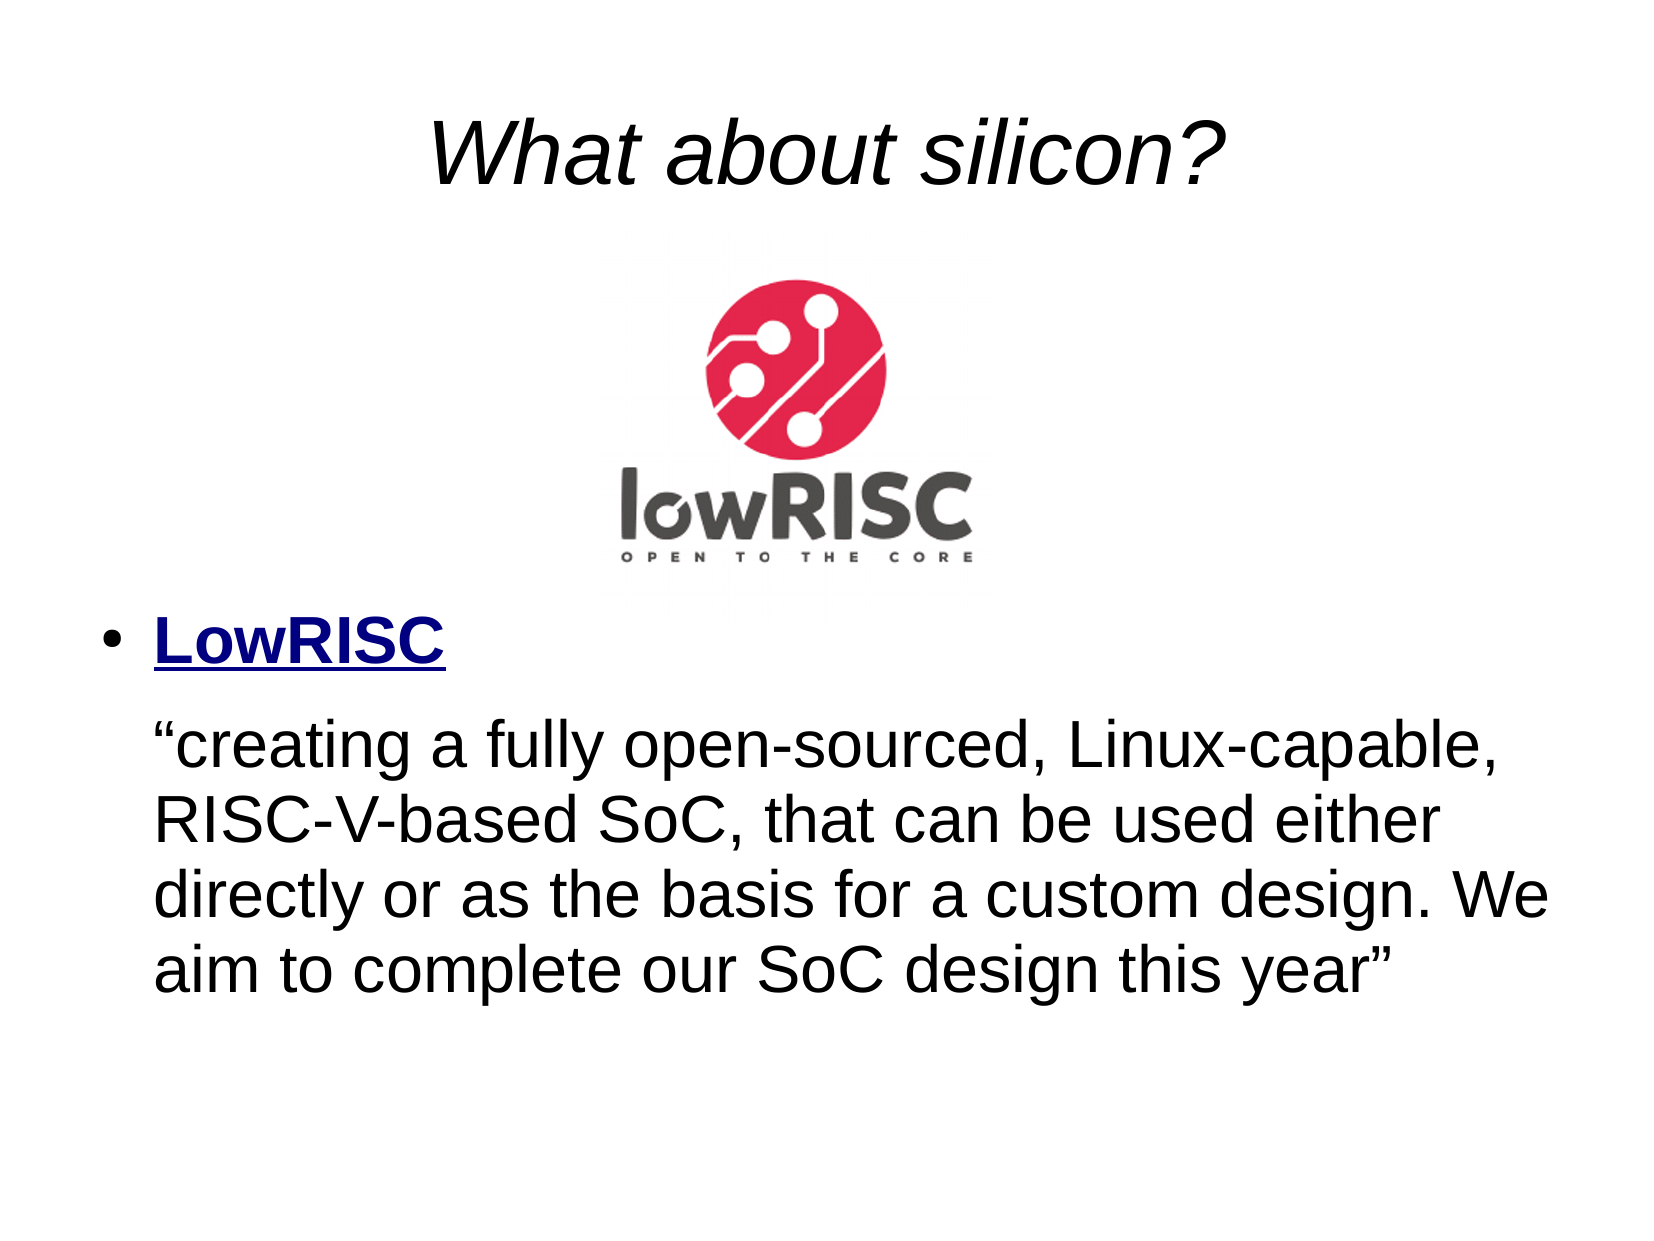

# What about silicon?
LowRISC
“creating a fully open-sourced, Linux-capable, RISC-V-based SoC, that can be used either directly or as the basis for a custom design. We aim to complete our SoC design this year”